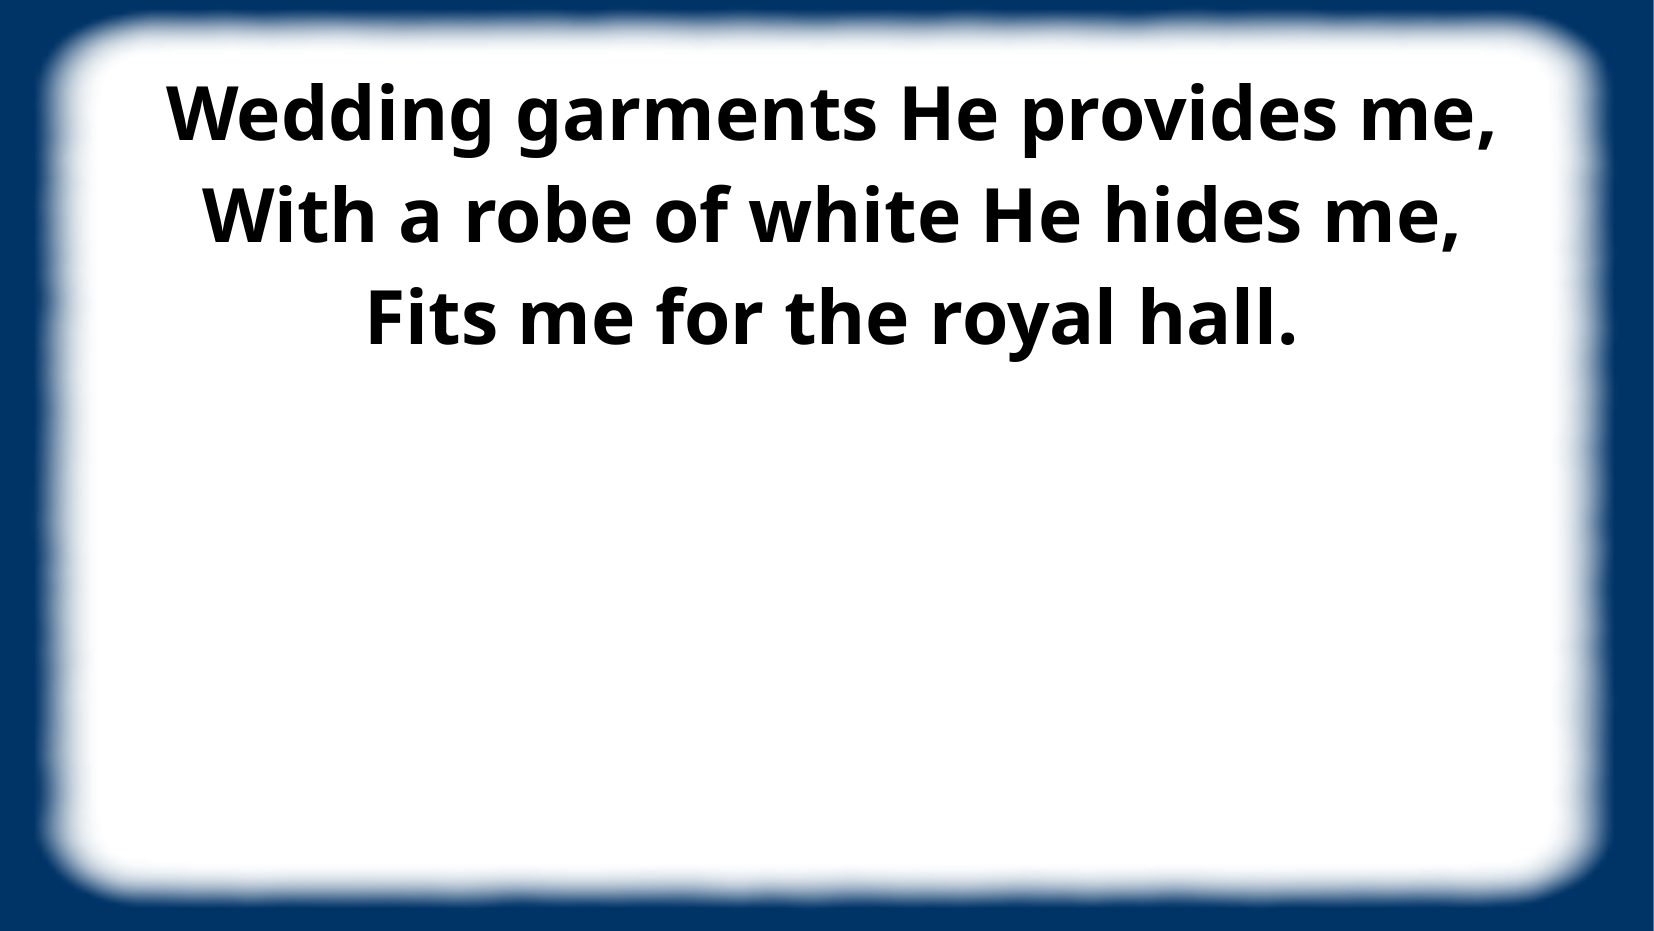

Wedding garments He provides me,
With a robe of white He hides me,
Fits me for the royal hall.